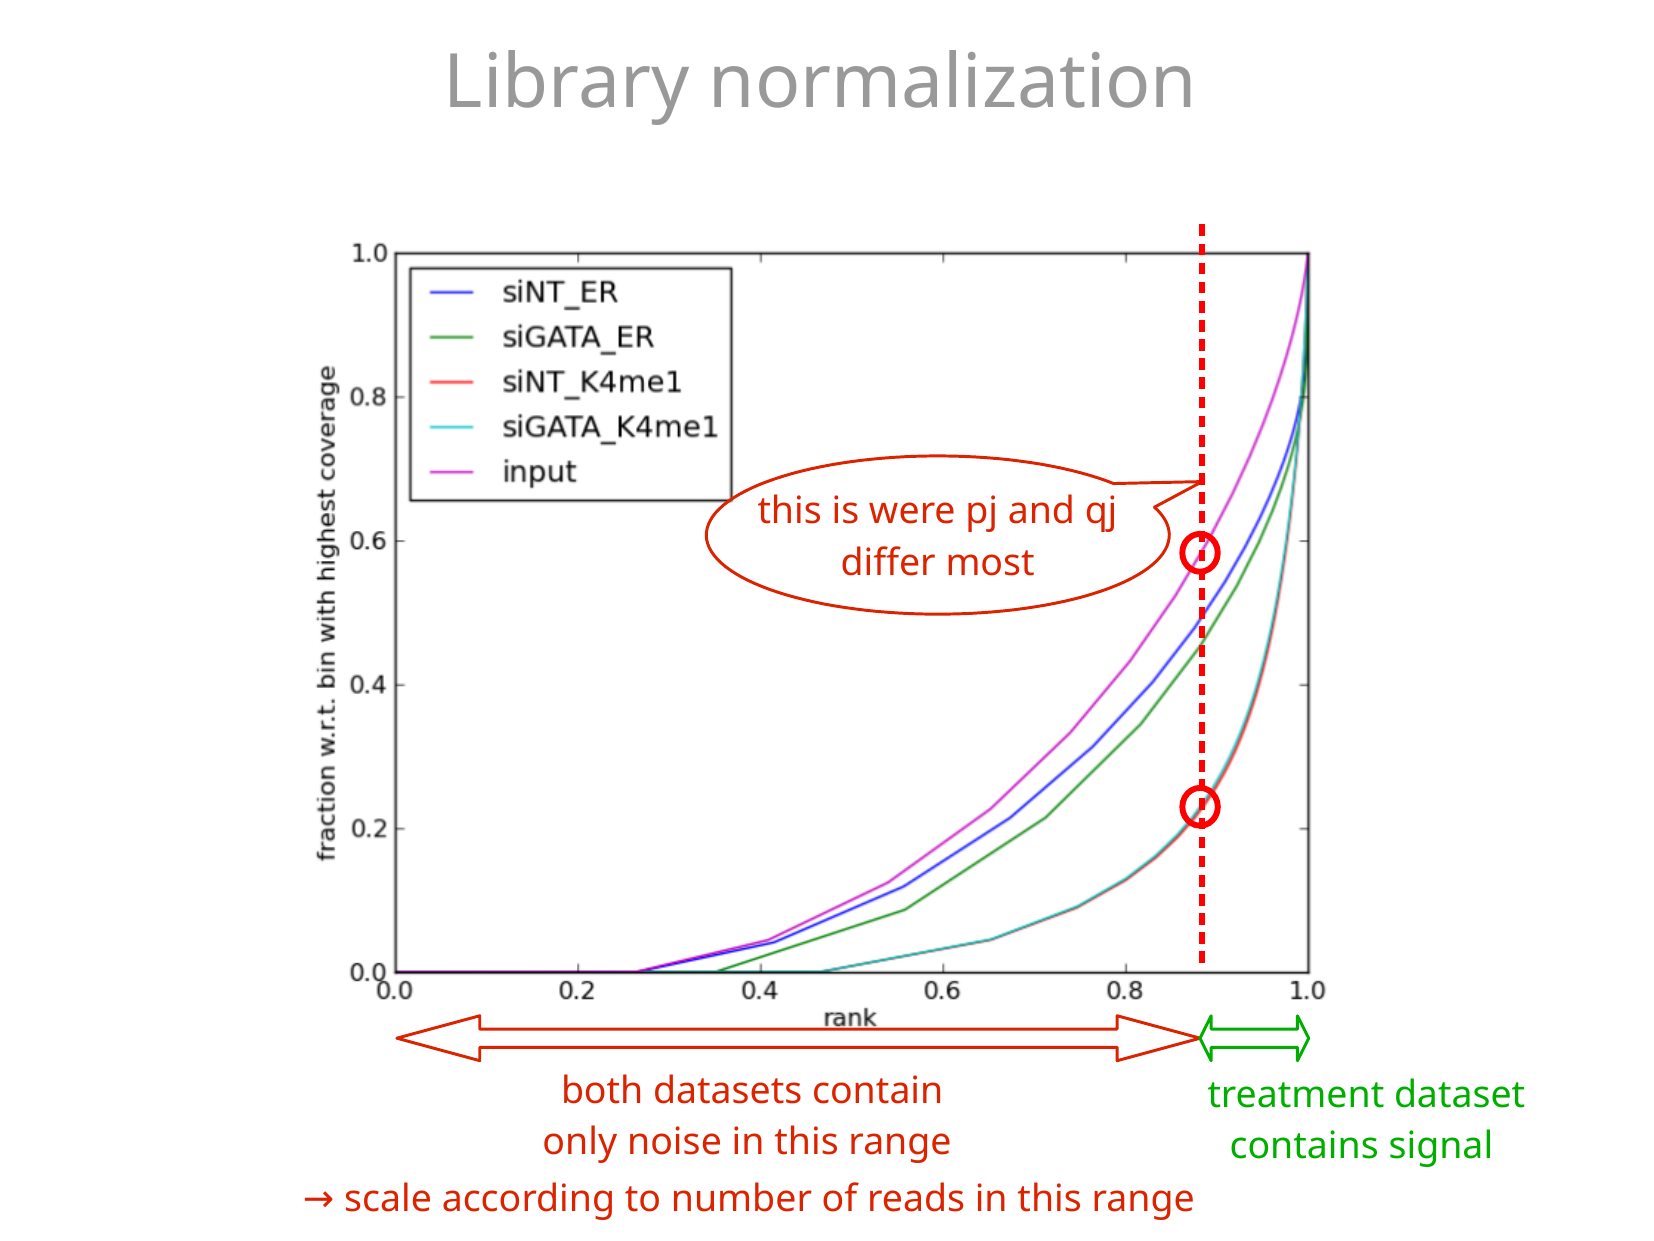

# Library normalization
this is were pj and qj
differ most
both datasets contain only noise in this range
treatment dataset
contains signal
→ scale according to number of reads in this range